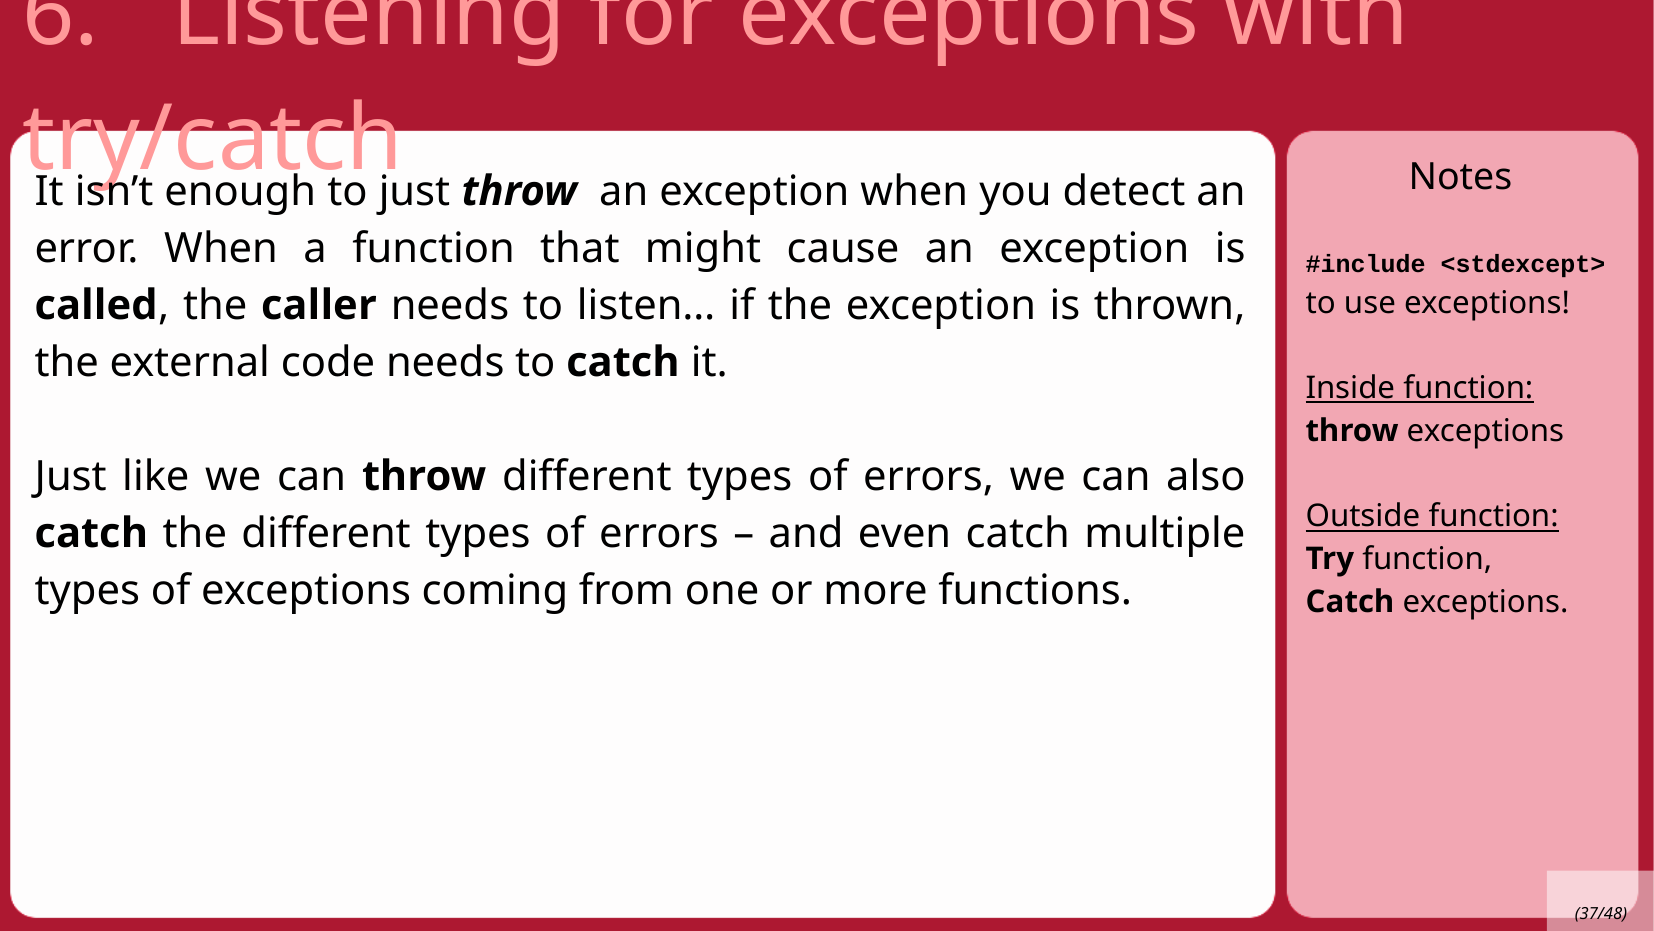

# 6.	Listening for exceptions with try/catch
Notes
#include <stdexcept>
to use exceptions!
Inside function:
throw exceptions
Outside function:
Try function,
Catch exceptions.
It isn’t enough to just throw an exception when you detect an error. When a function that might cause an exception is called, the caller needs to listen… if the exception is thrown, the external code needs to catch it.
Just like we can throw different types of errors, we can also catch the different types of errors – and even catch multiple types of exceptions coming from one or more functions.